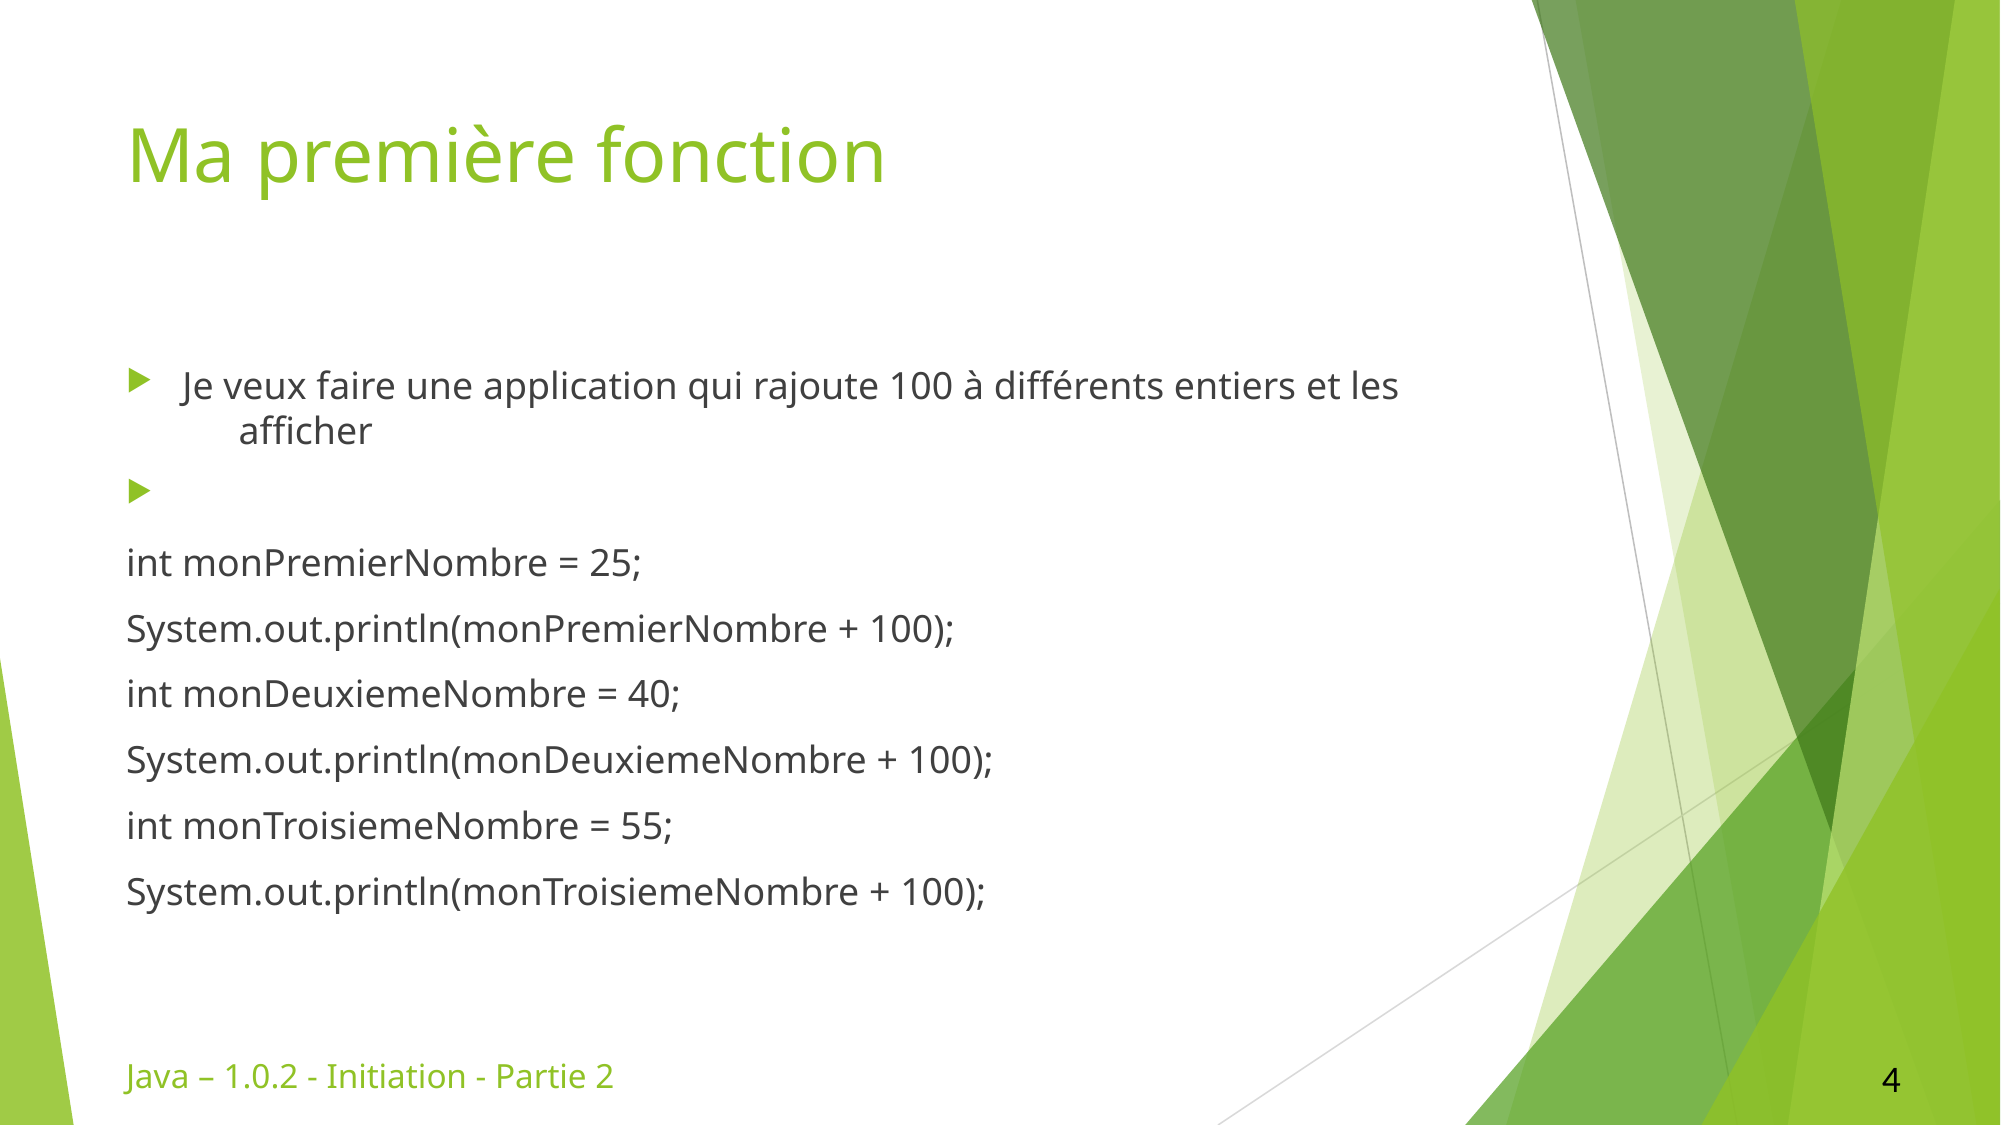

# Ma première fonction
Je veux faire une application qui rajoute 100 à différents entiers et les afficher
int monPremierNombre = 25;
System.out.println(monPremierNombre + 100);
int monDeuxiemeNombre = 40;
System.out.println(monDeuxiemeNombre + 100);
int monTroisiemeNombre = 55;
System.out.println(monTroisiemeNombre + 100);
Java – 1.0.2 - Initiation - Partie 2